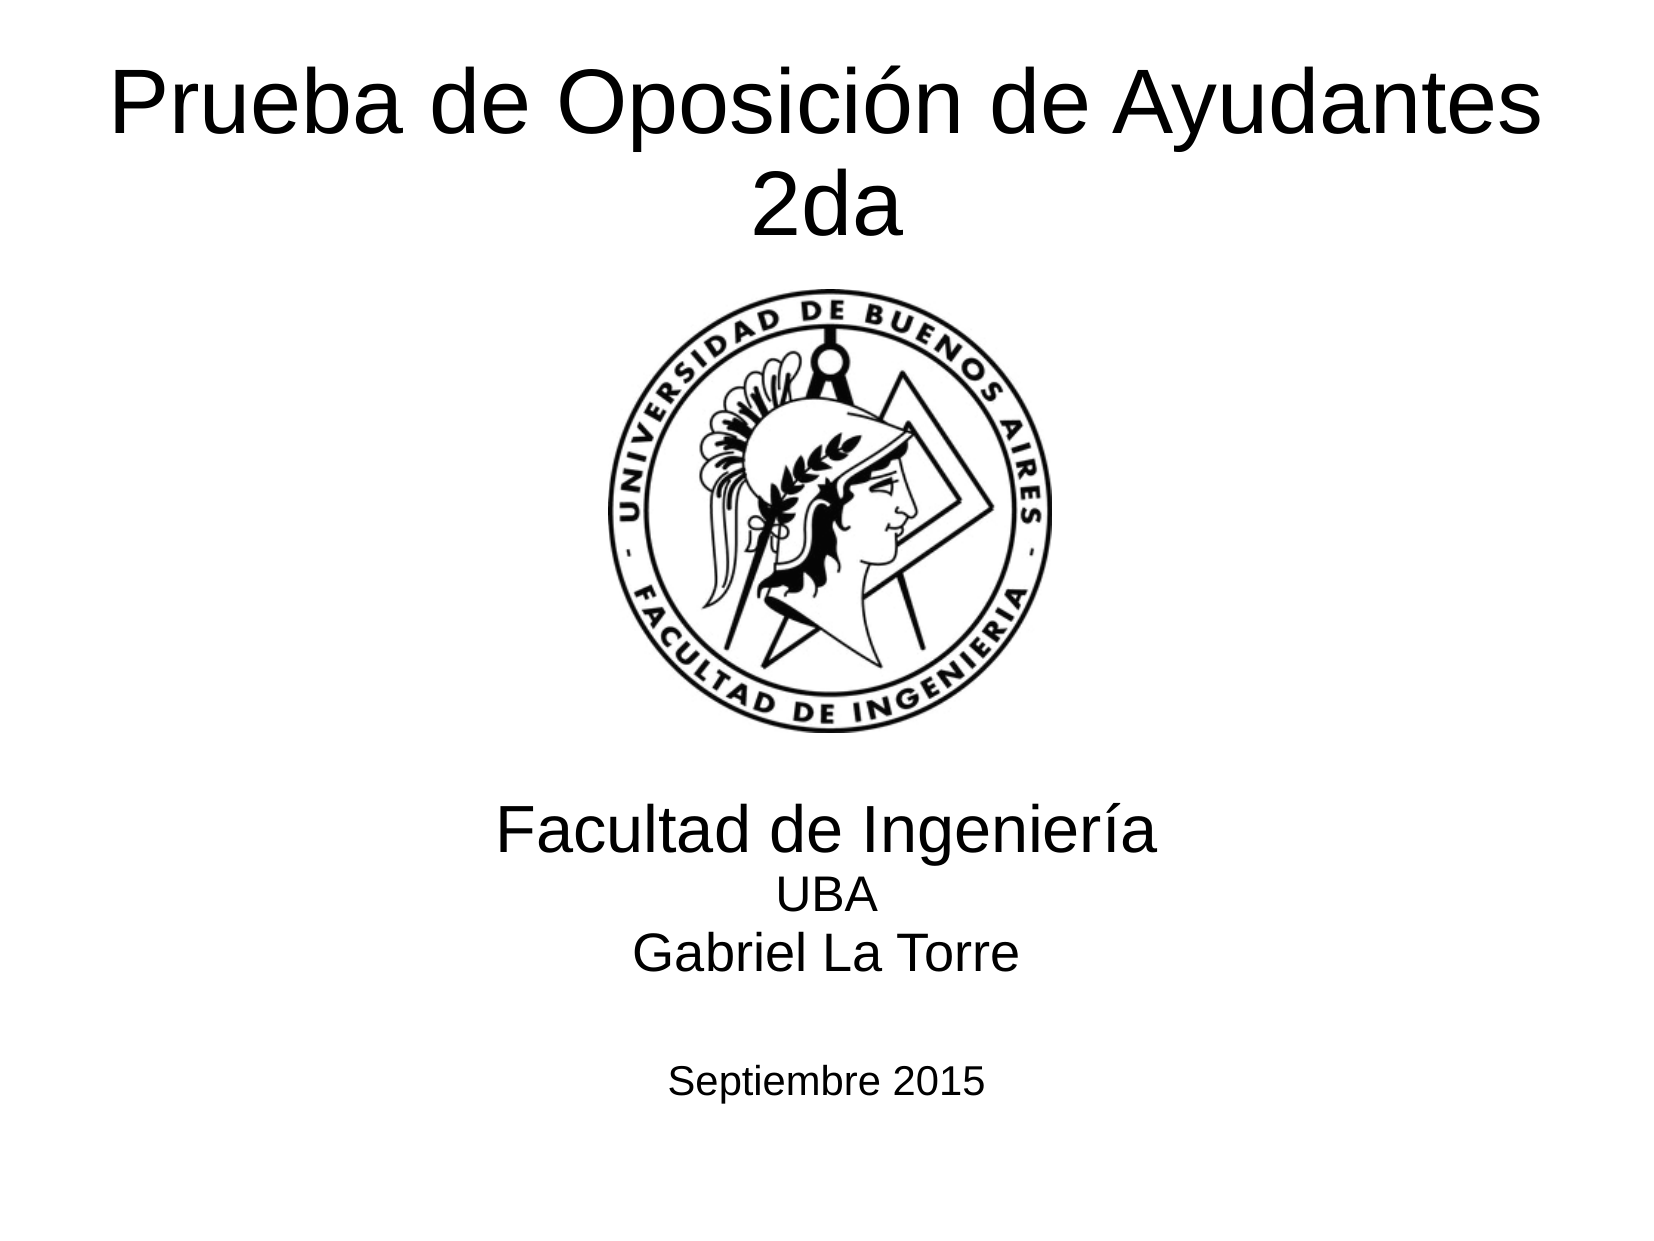

# Prueba de Oposición de Ayudantes 2da
Facultad de Ingeniería
UBA
Gabriel La Torre
Septiembre 2015